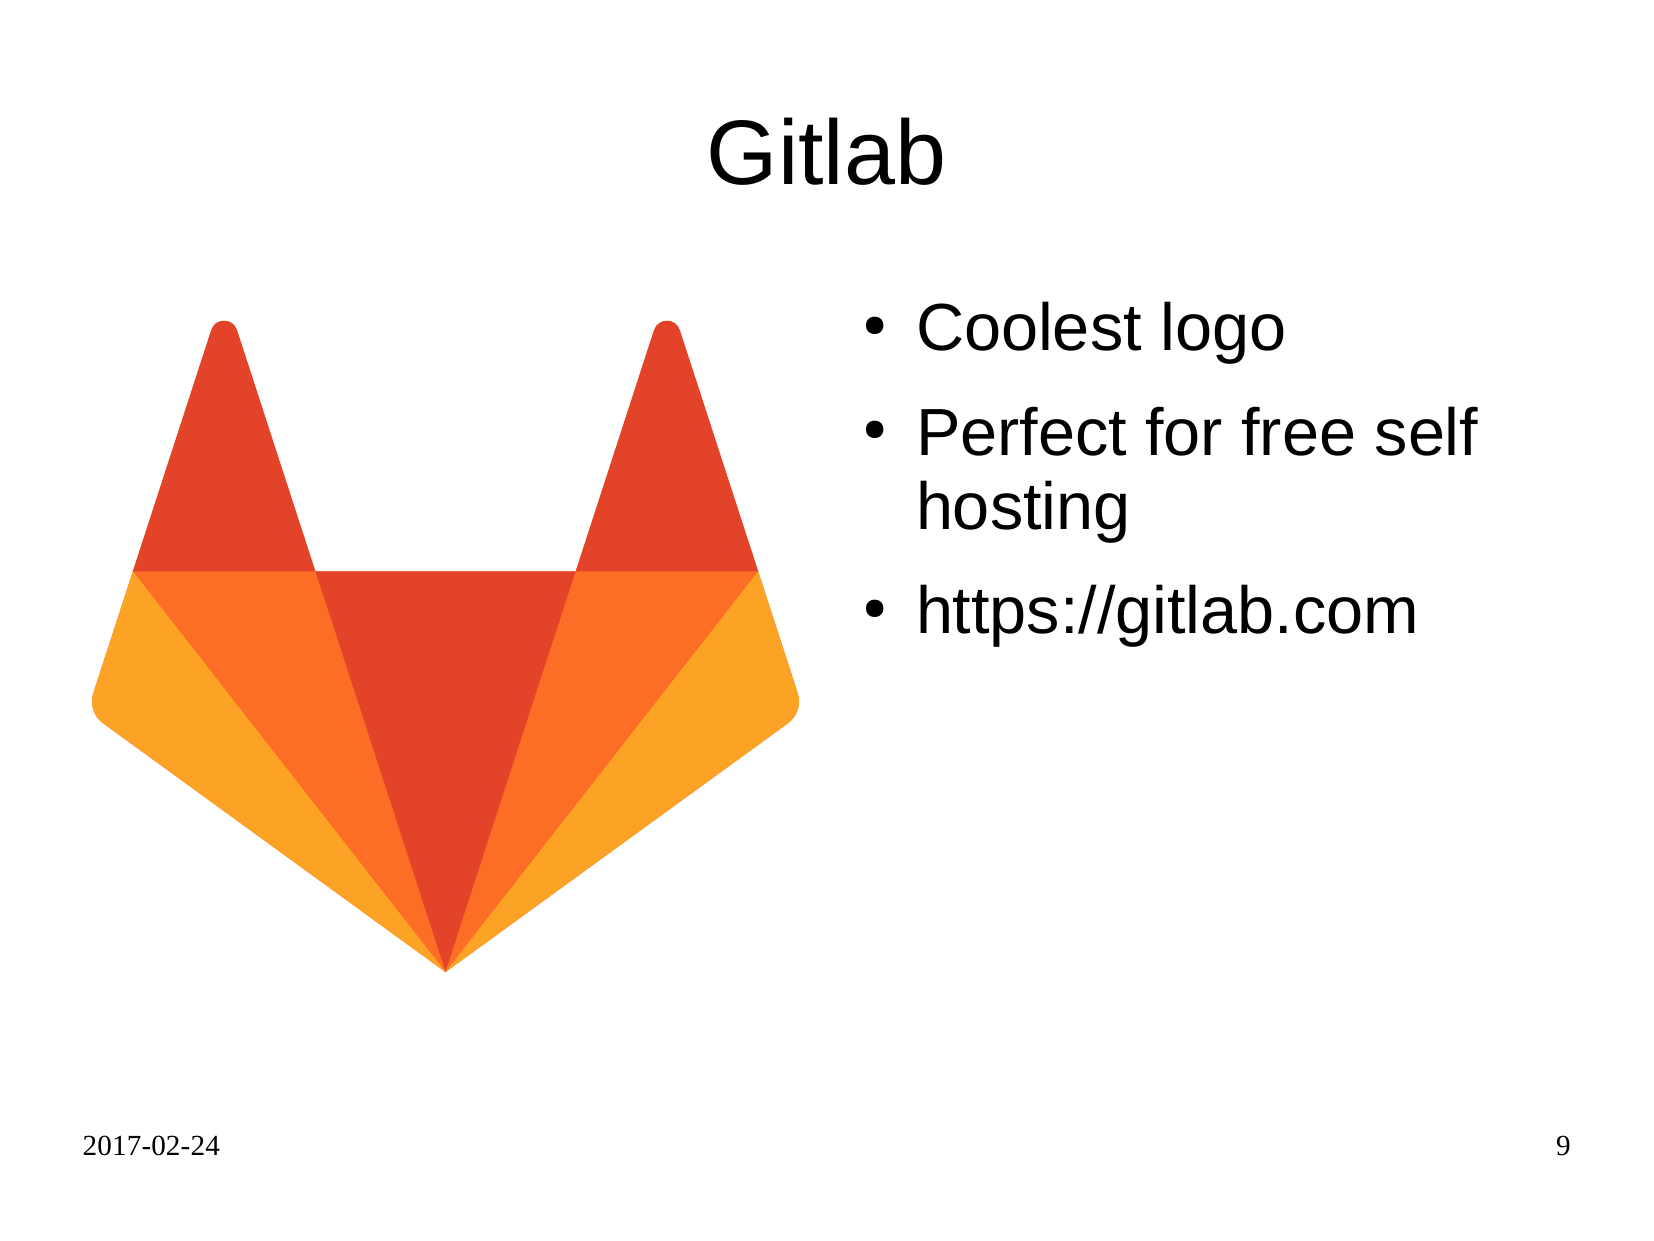

# Gitlab
Coolest logo
Perfect for free self hosting
https://gitlab.com
2017-02-24
9